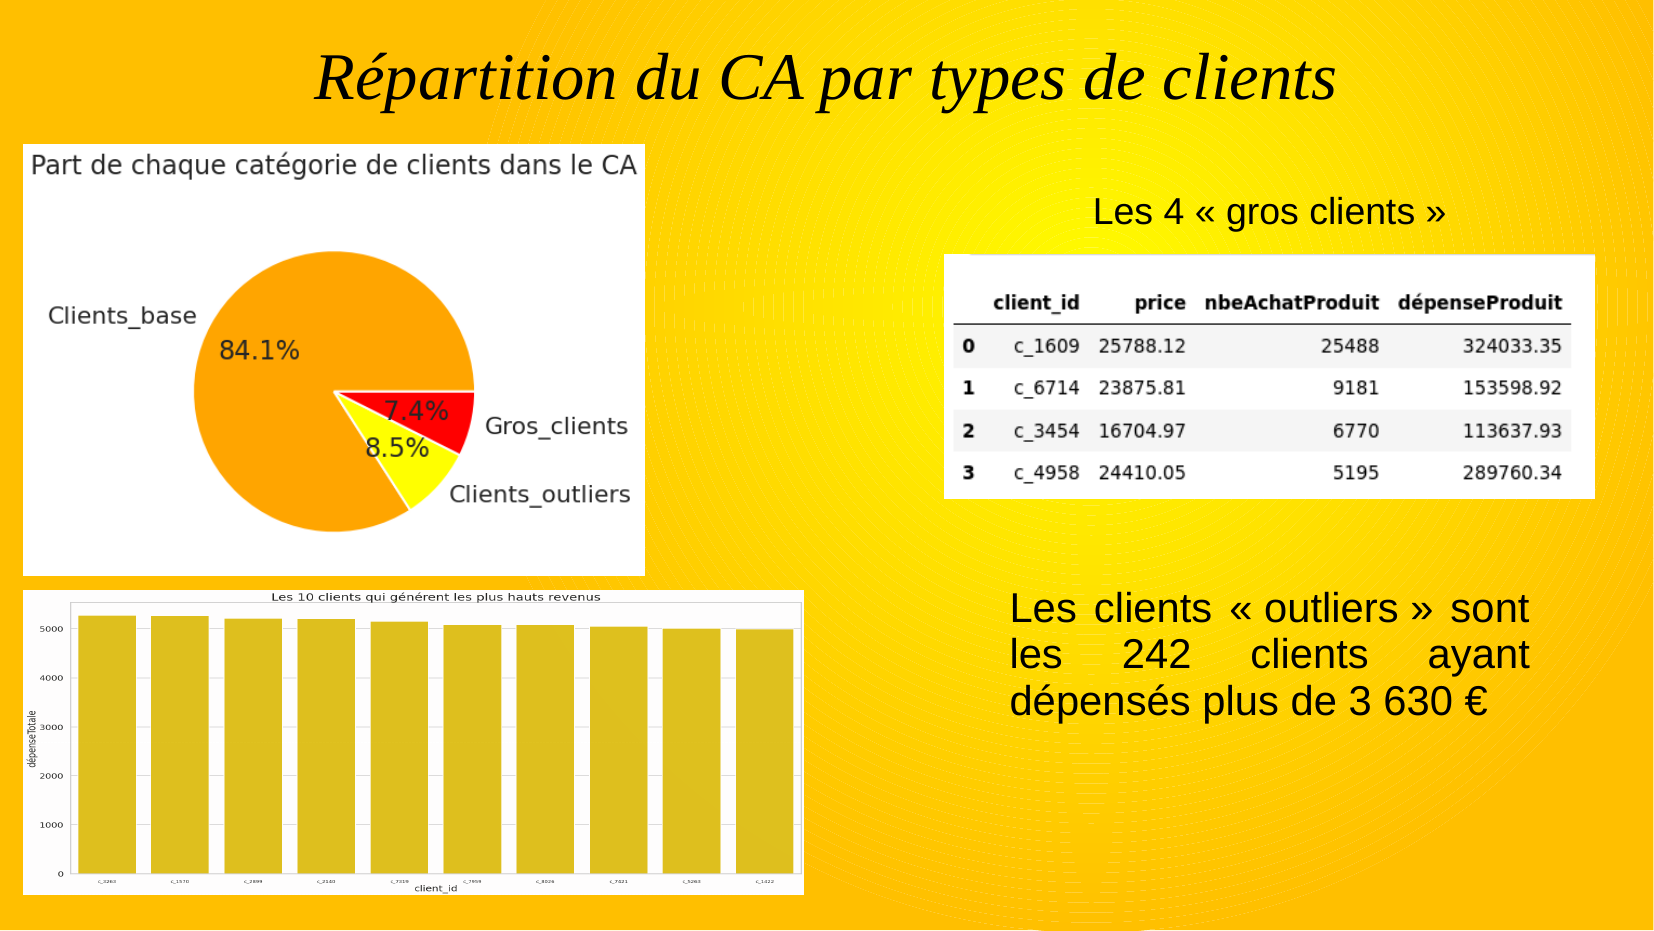

# Répartition du CA par types de clients
Les 4 « gros clients »
Les clients « outliers » sont les 242 clients ayant dépensés plus de 3 630 €